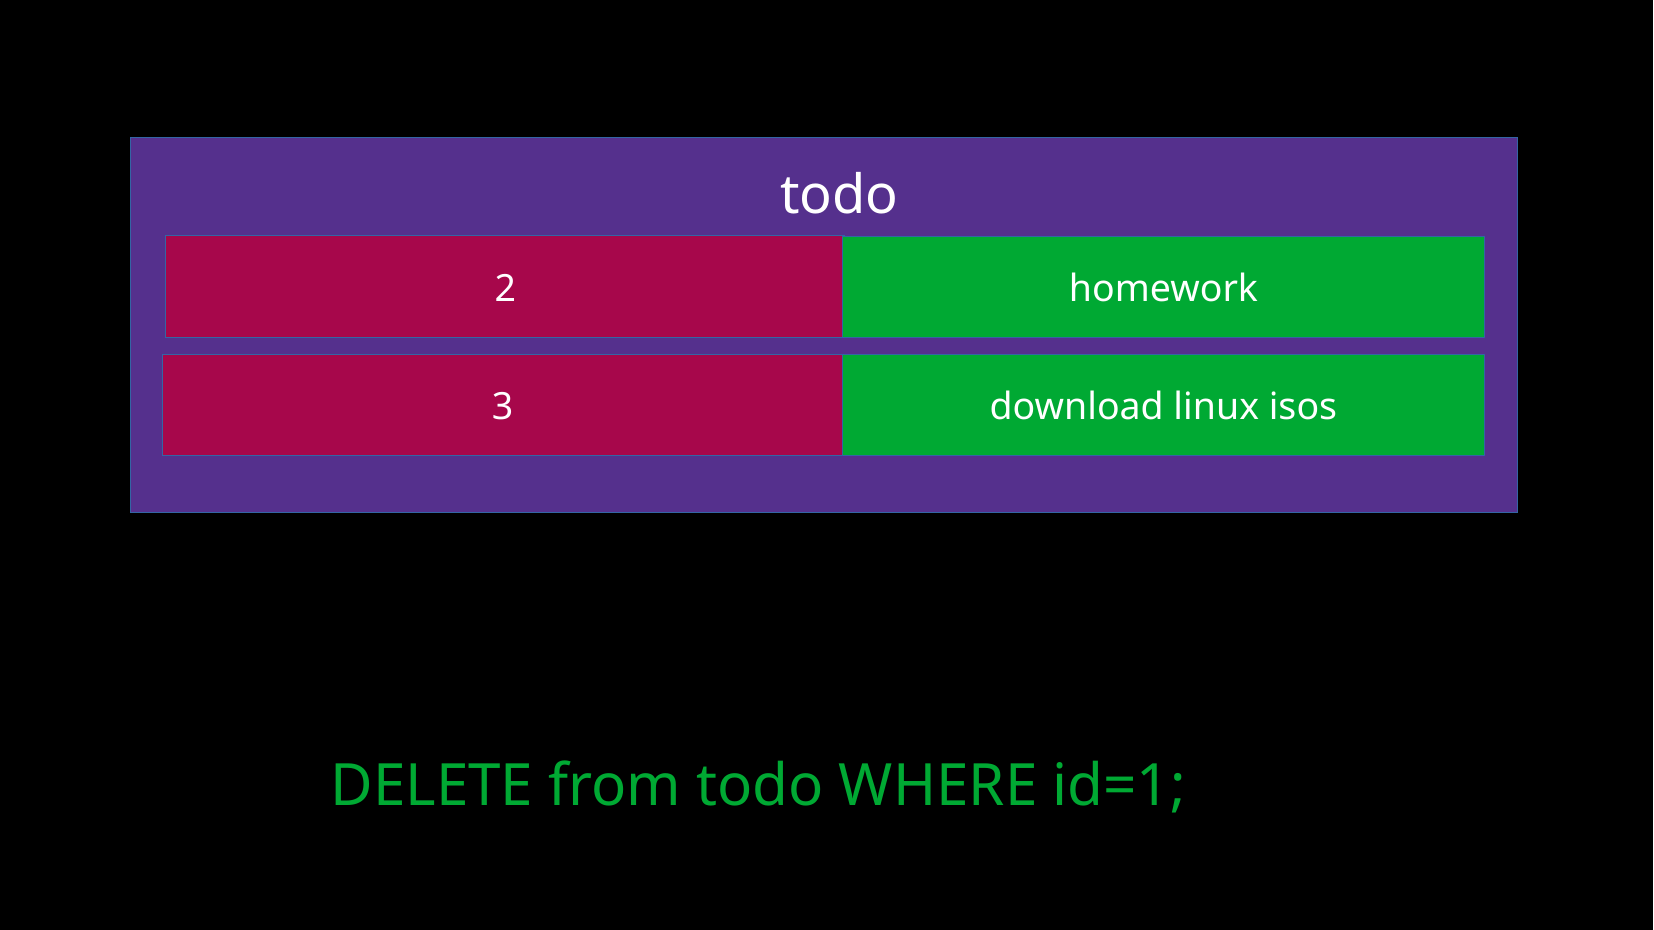

todo
2
homework
3
download linux isos
DELETE from todo WHERE id=1;